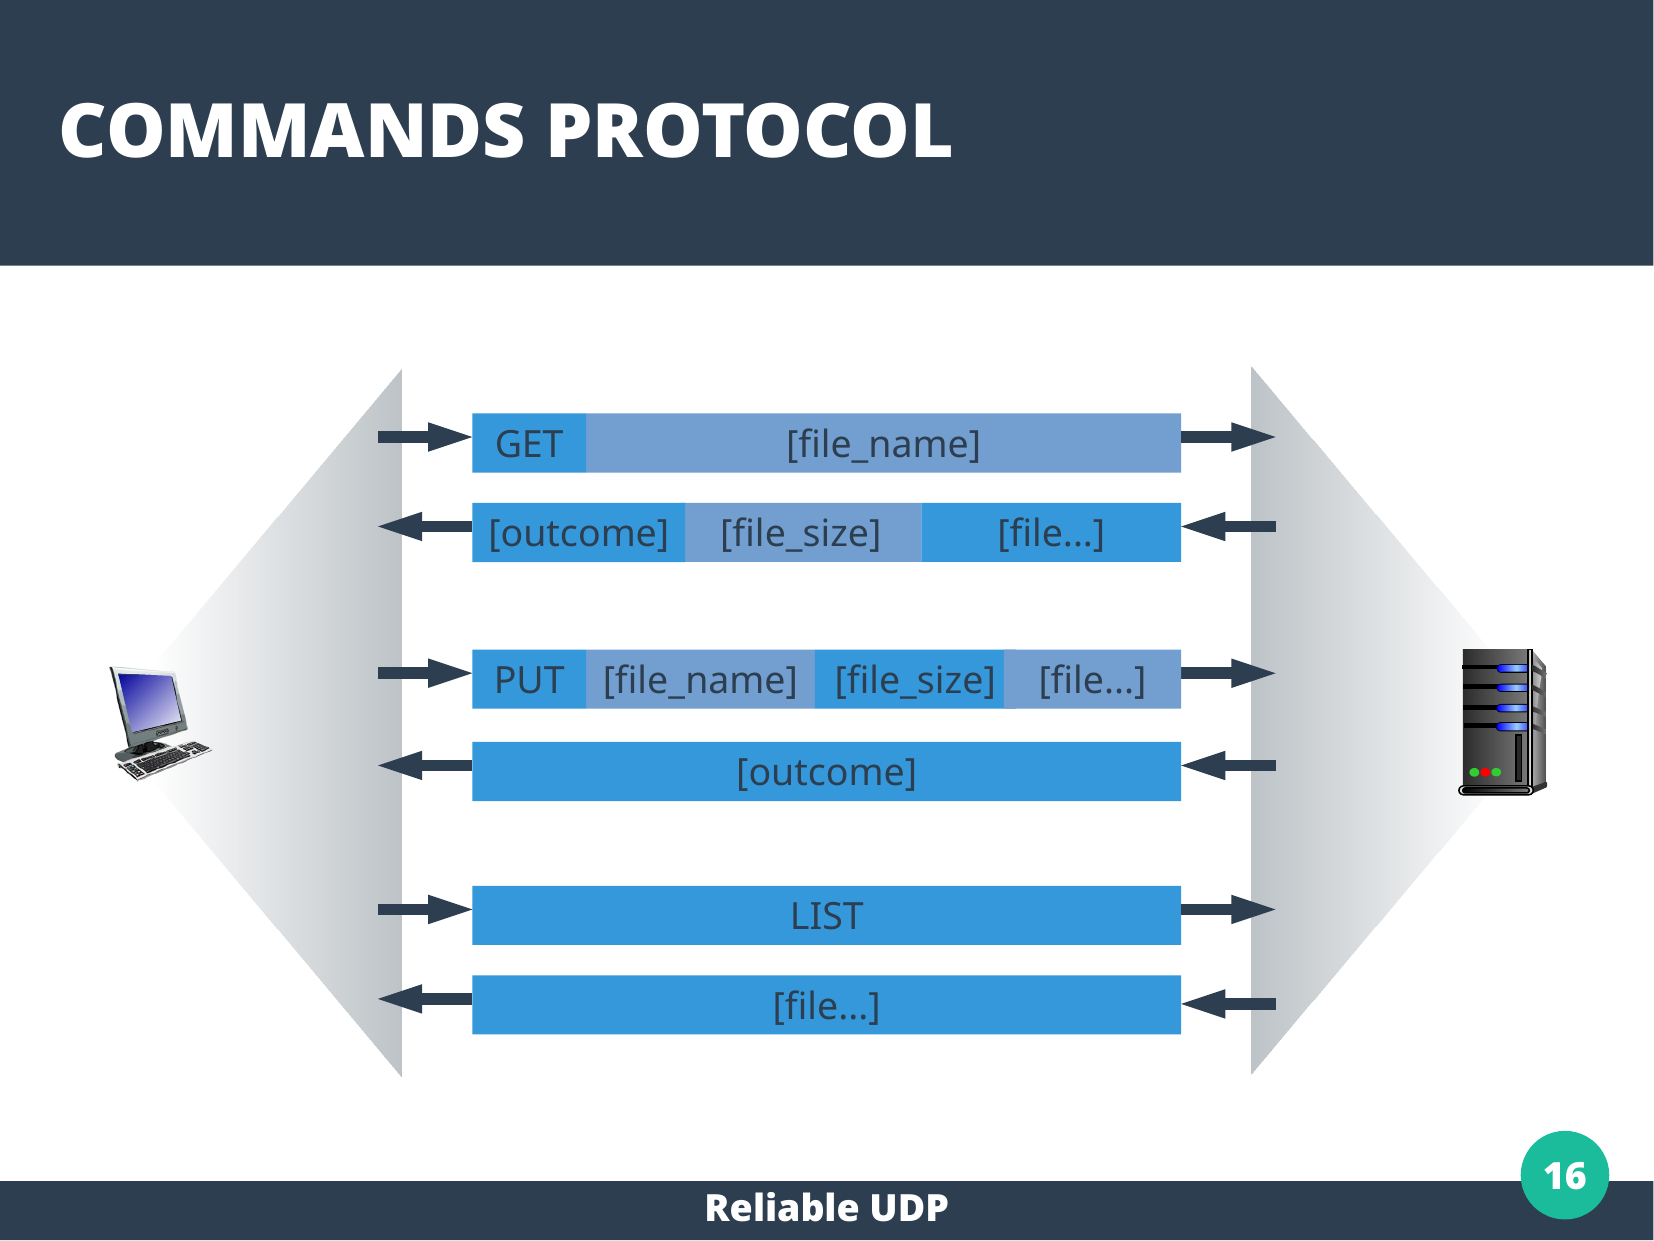

# COMMANDS PROTOCOL
GET
[file_name]
[file_size]
[file...]
[outcome]
PUT
[file_name]
[file_size]
[file...]
[outcome]
LIST
[file...]
16
Reliable UDP